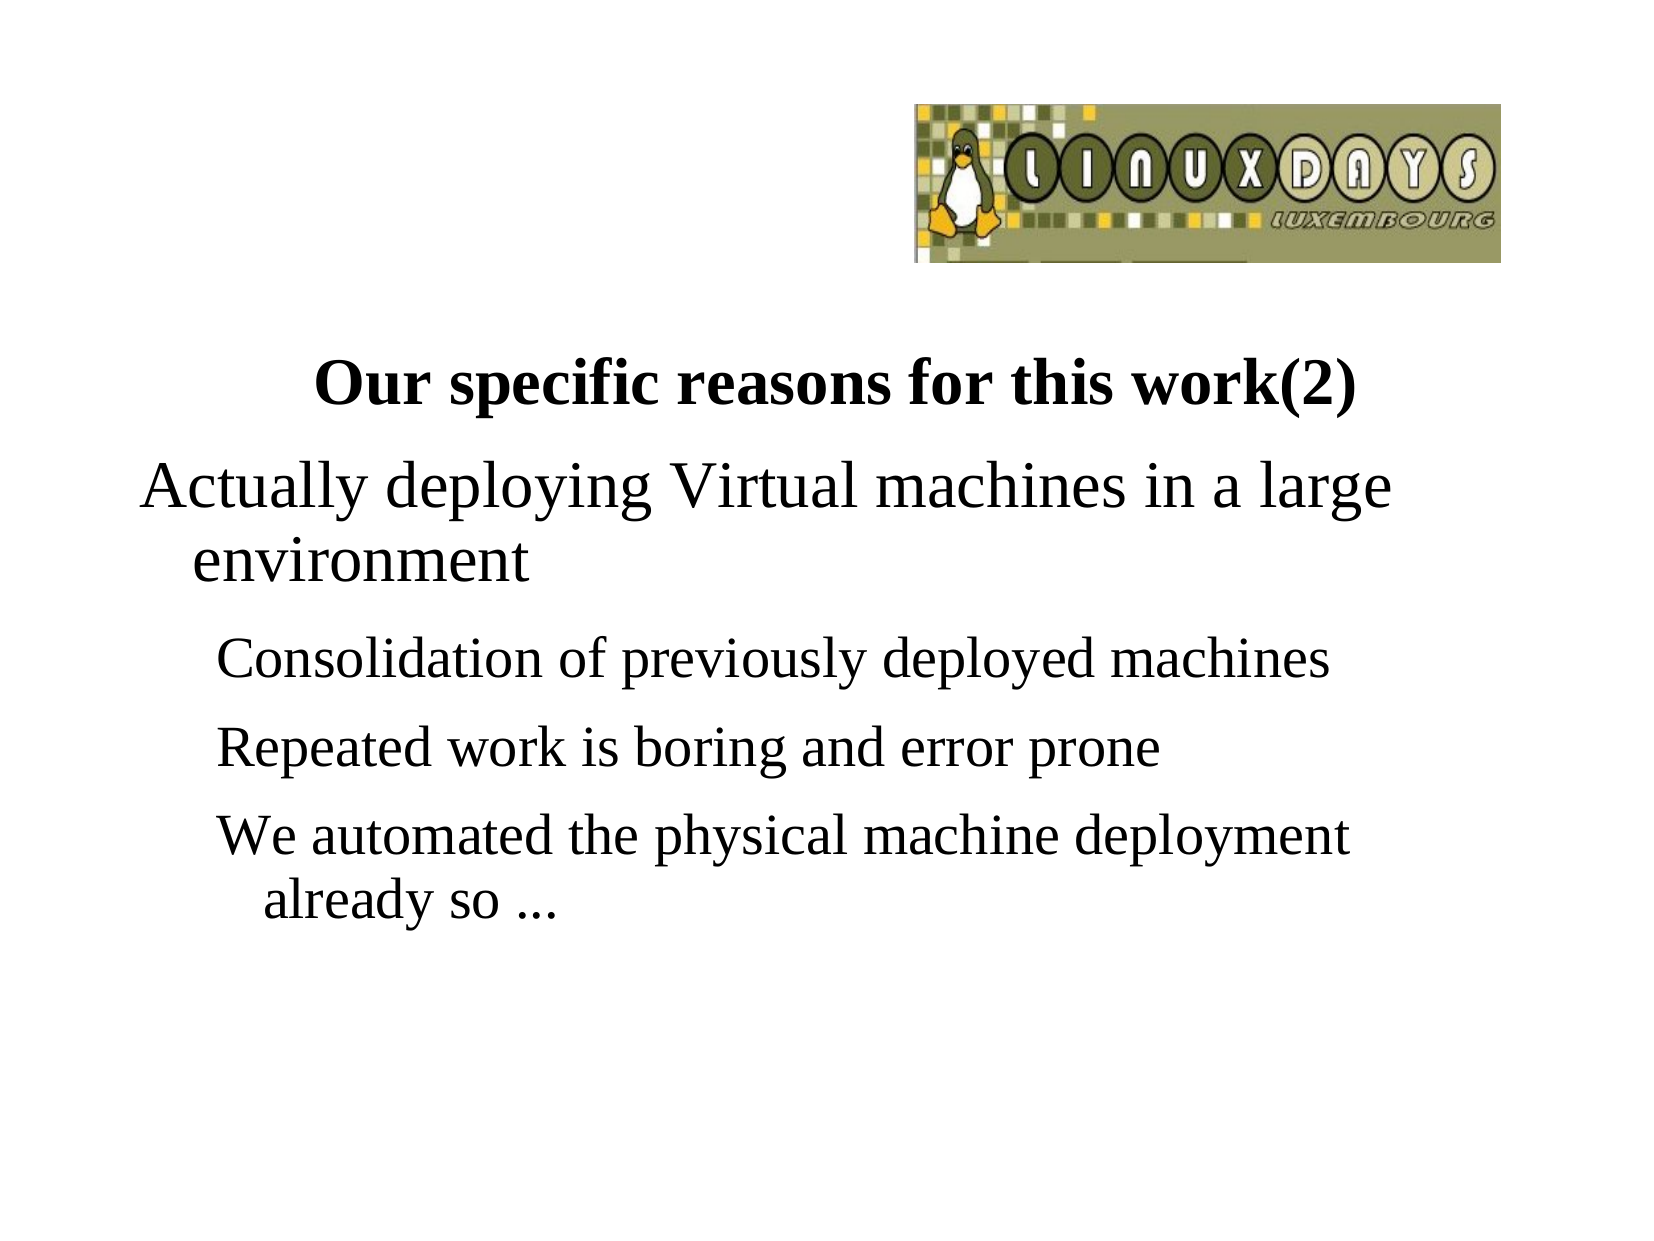

#
Our specific reasons for this work(2)
Actually deploying Virtual machines in a large environment
Consolidation of previously deployed machines
Repeated work is boring and error prone
We automated the physical machine deployment already so ...